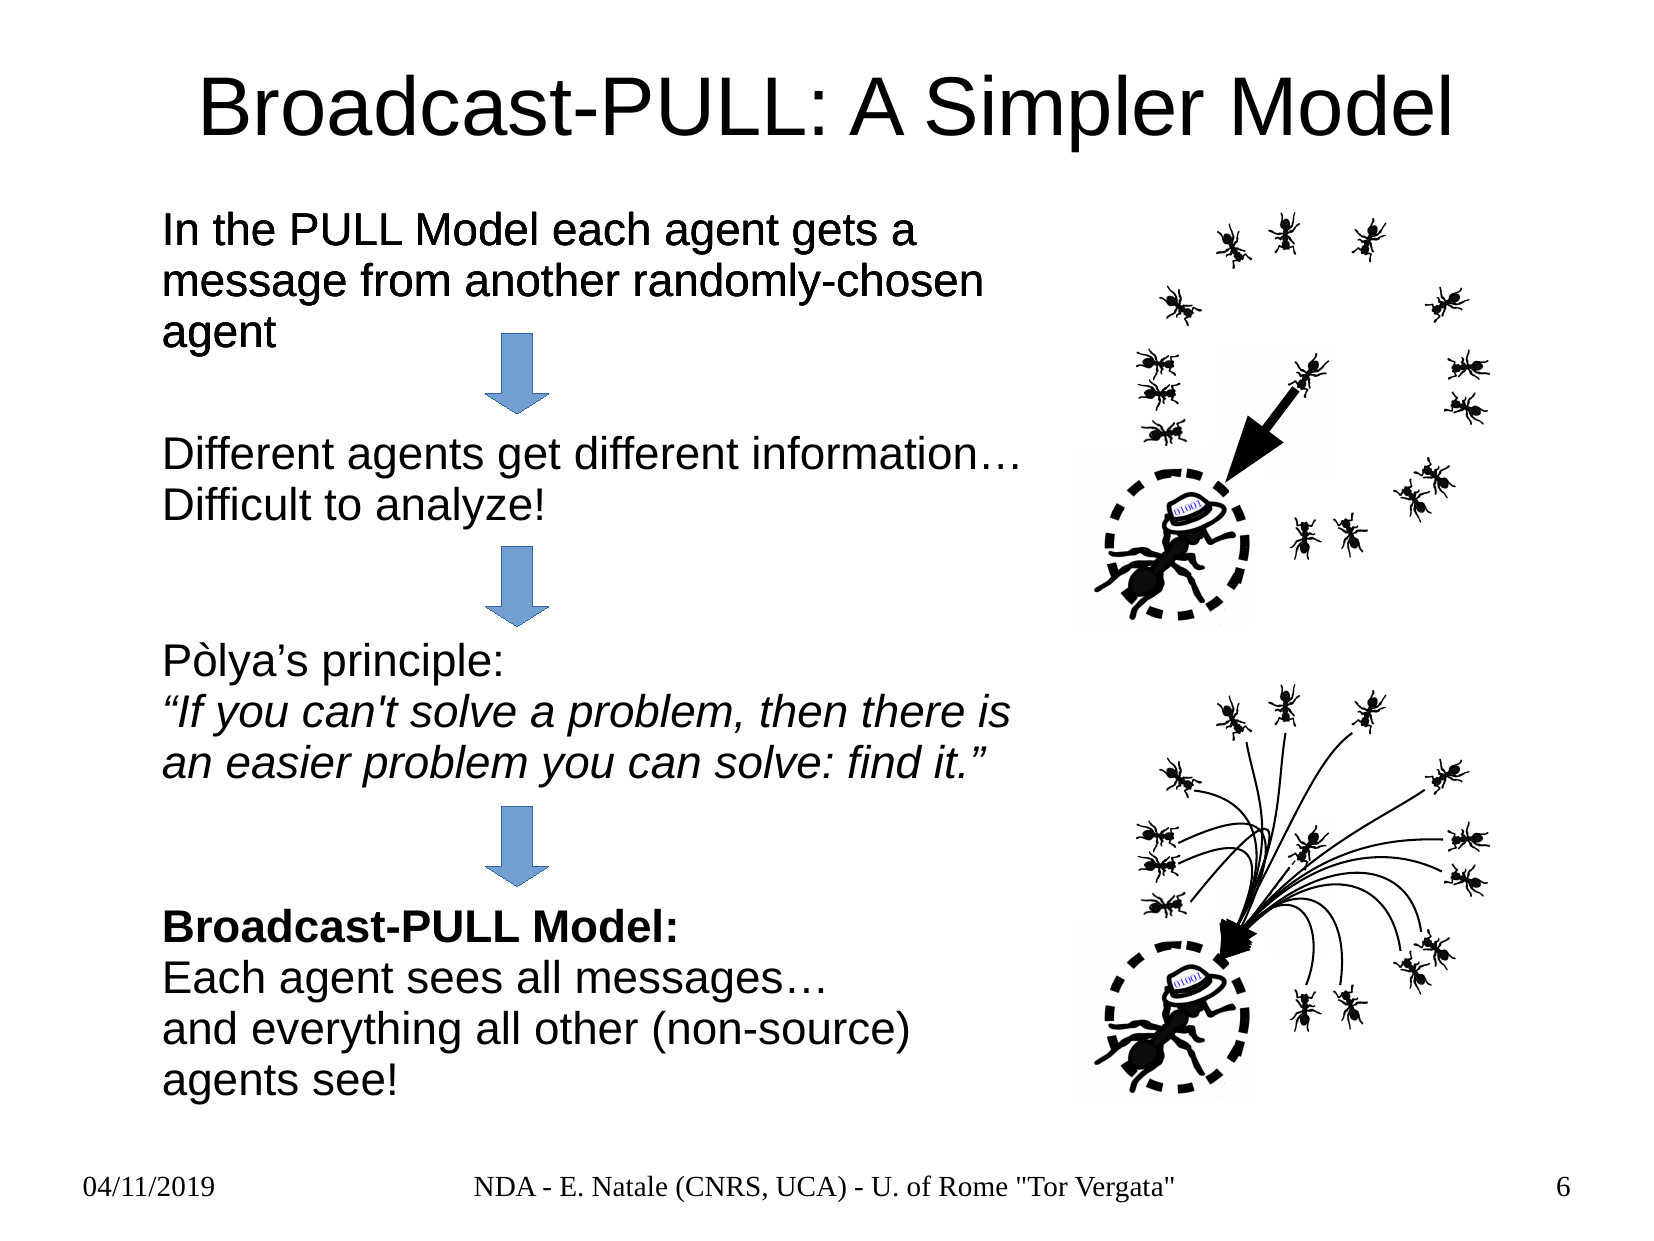

# Broadcast-PULL: A Simpler Model
In the PULL Model each agent gets a message from another randomly-chosen agent
In the PULL Model each agent gets a message from another randomly-chosen agent
In the PULL Model each agent gets a message from another randomly-chosen agent
Different agents get different information… Difficult to analyze!
Pòlya’s principle:
“If you can't solve a problem, then there is
an easier problem you can solve: find it.”
Broadcast-PULL Model:
Each agent sees all messages…
and everything all other (non-source) agents see!
04/11/2019
NDA - E. Natale (CNRS, UCA) - U. of Rome "Tor Vergata"
6